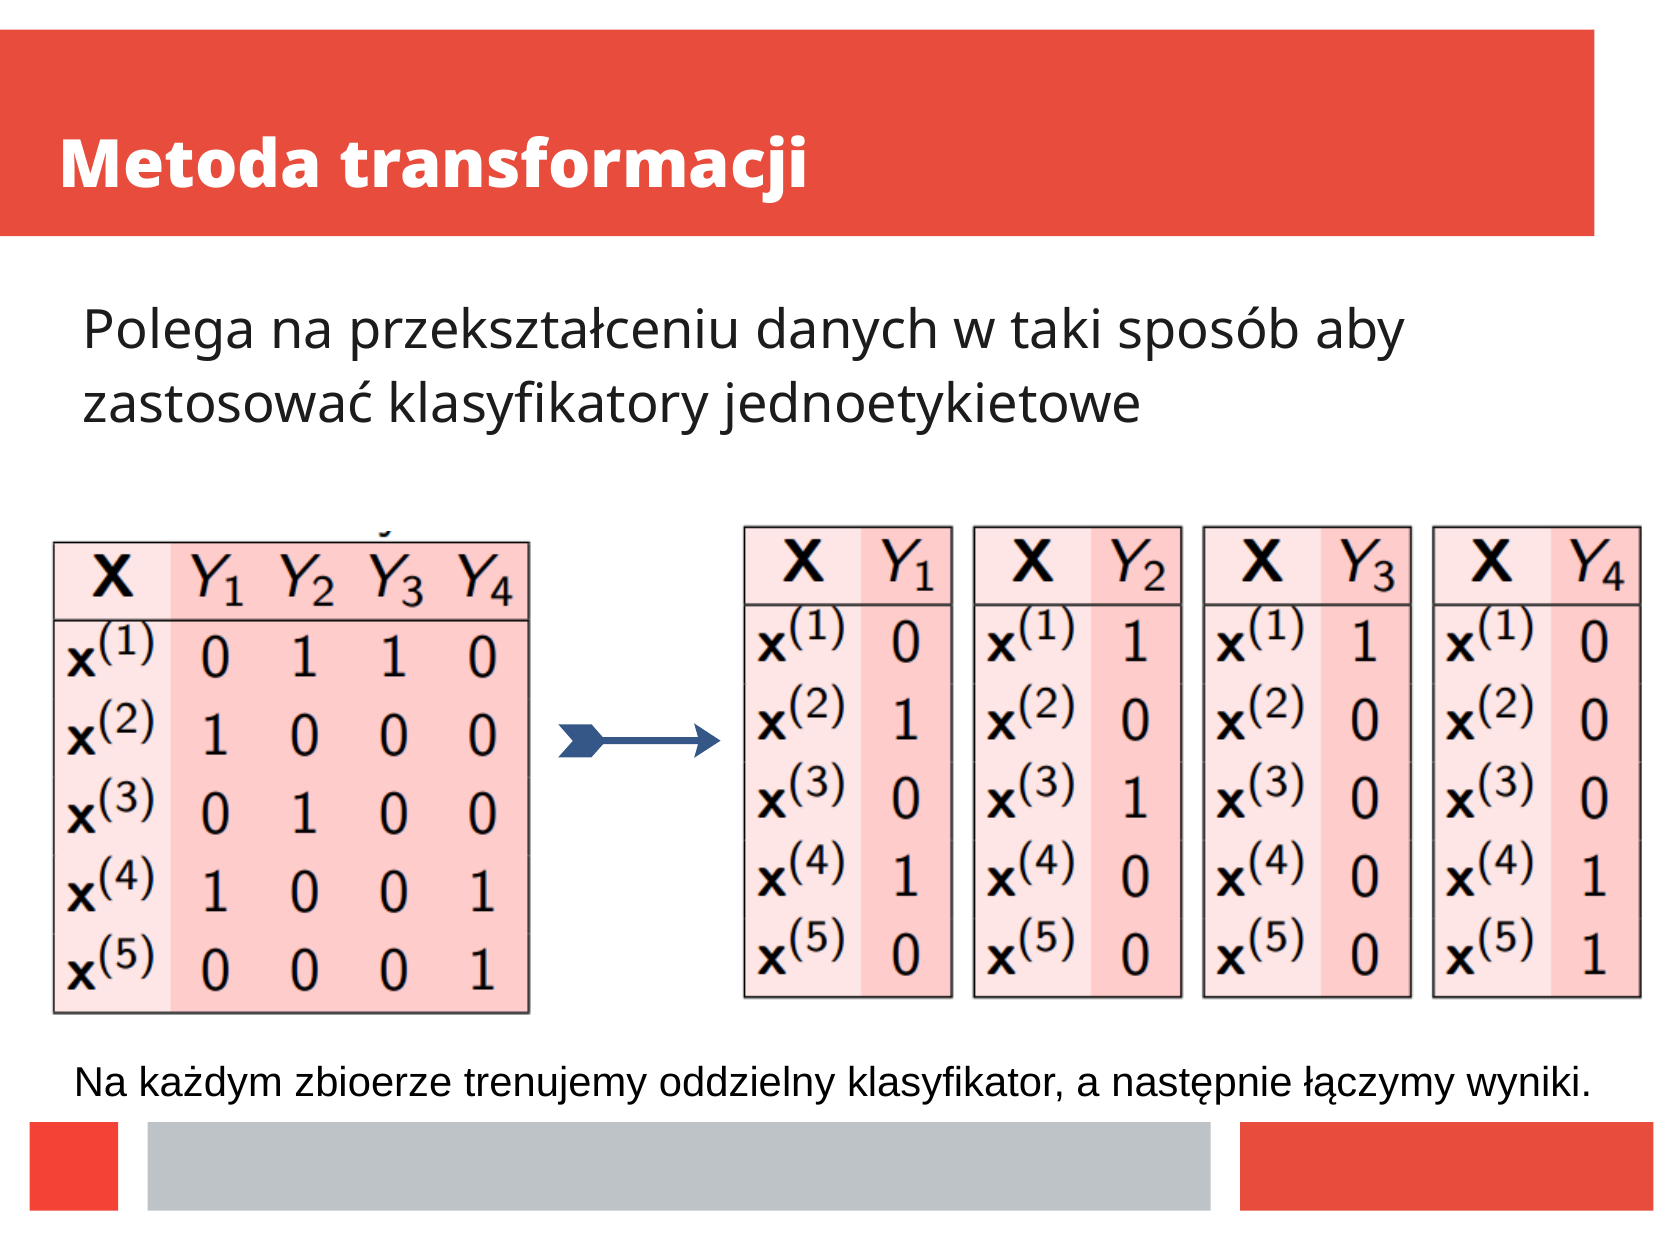

# Metoda transformacji
Polega na przekształceniu danych w taki sposób aby zastosować klasyfikatory jednoetykietowe
Na każdym zbioerze trenujemy oddzielny klasyfikator, a następnie łączymy wyniki.